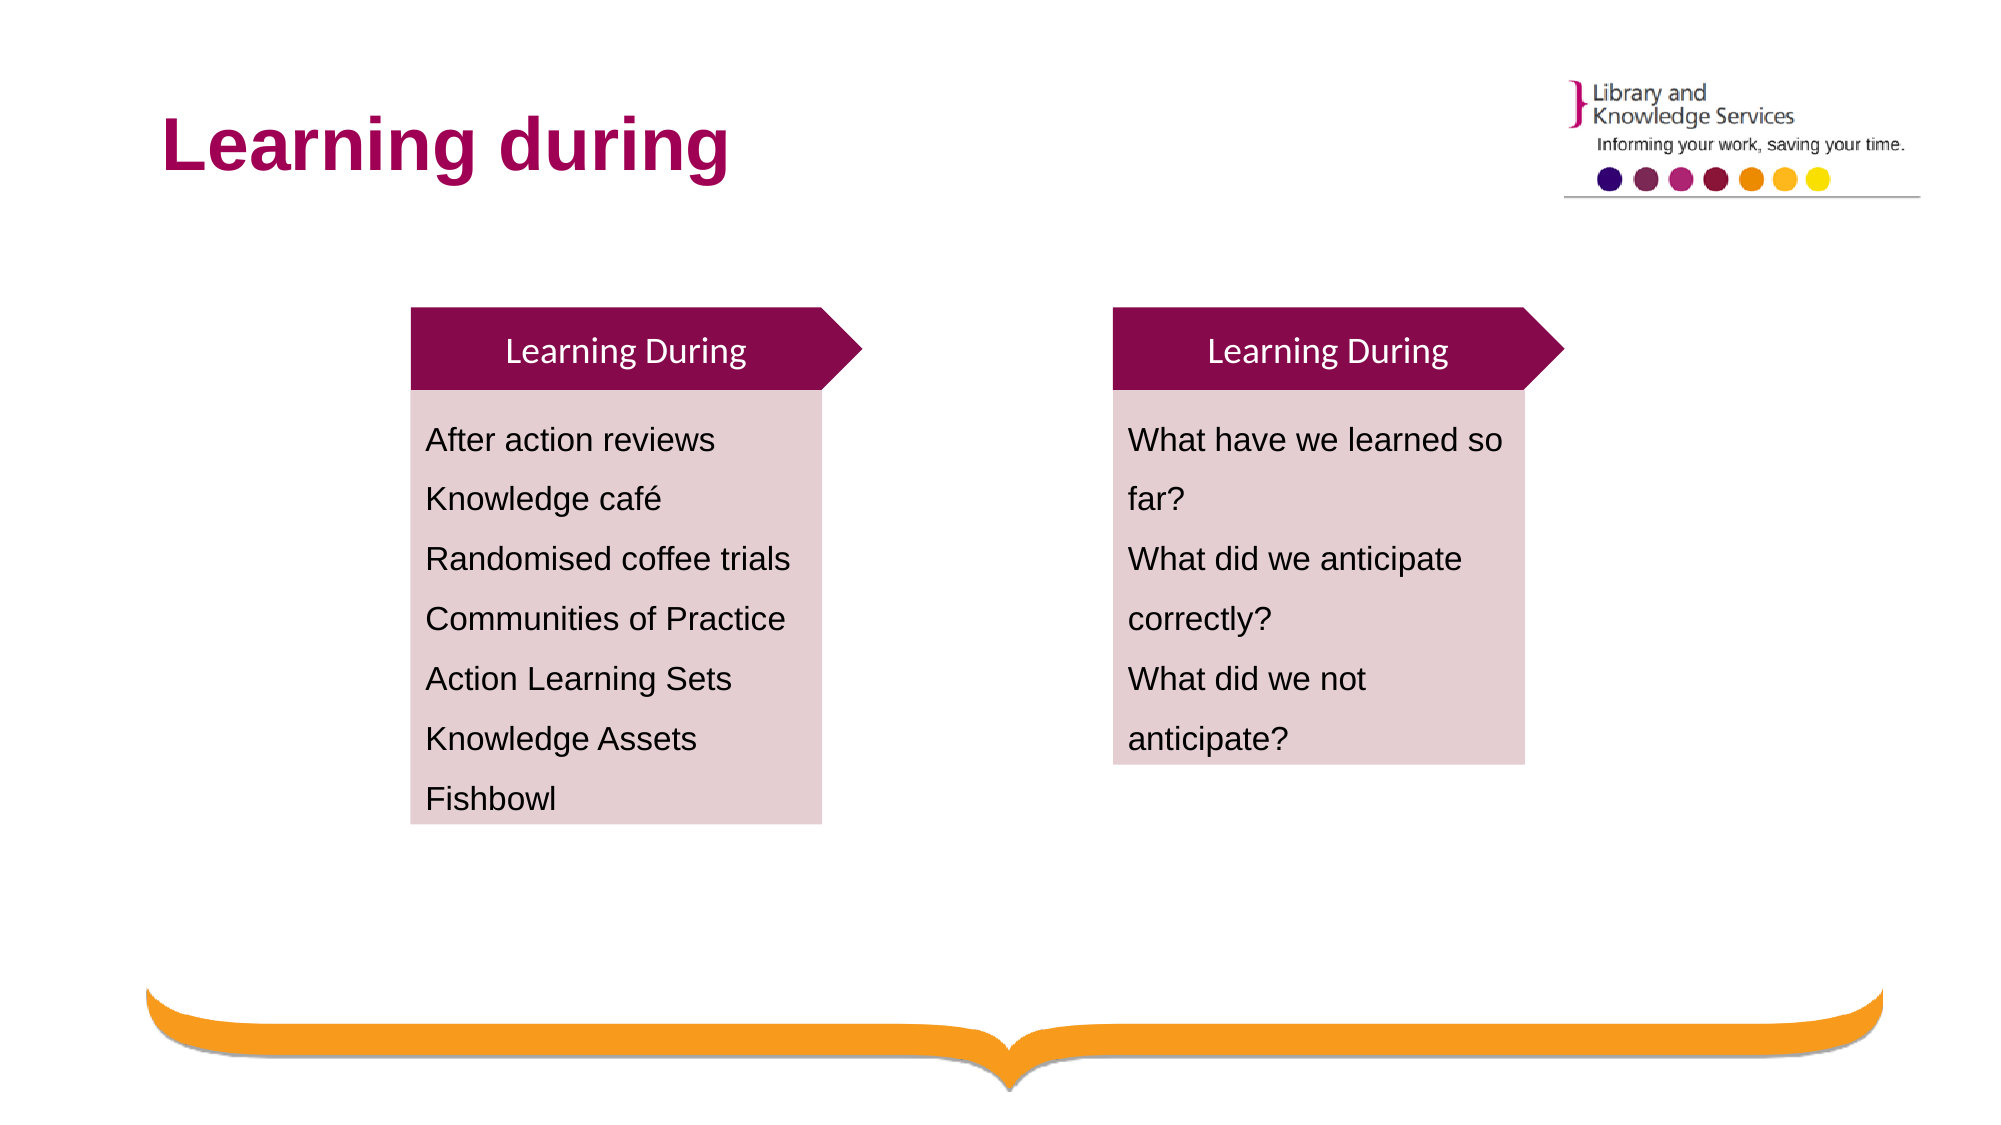

# Learning during
Learning During
Learning During
After action reviews
Knowledge café
Randomised coffee trials
Communities of Practice
Action Learning Sets
Knowledge Assets
Fishbowl
What have we learned so far?
What did we anticipate correctly?
What did we not anticipate?